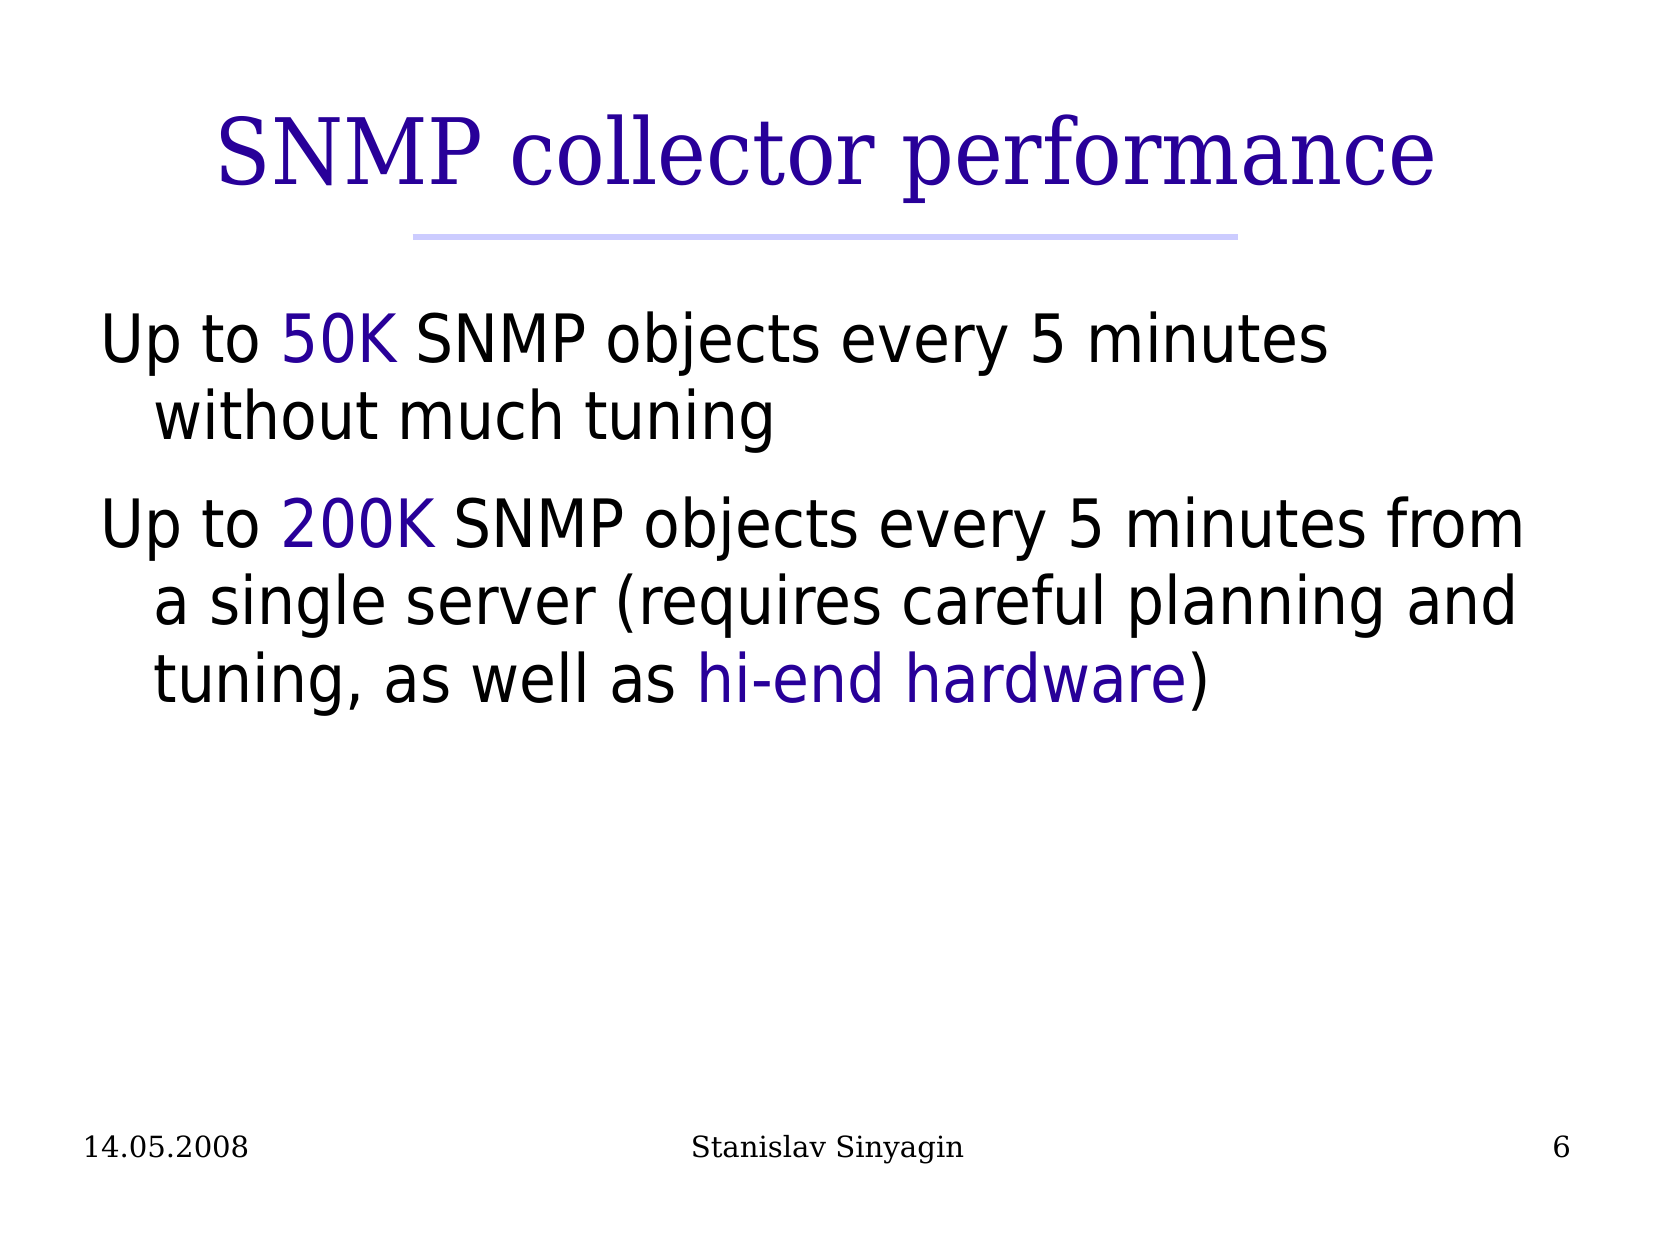

# SNMP collector performance
Up to 50K SNMP objects every 5 minutes without much tuning
Up to 200K SNMP objects every 5 minutes from a single server (requires careful planning and tuning, as well as hi-end hardware)
14.05.2008
Stanislav Sinyagin
6